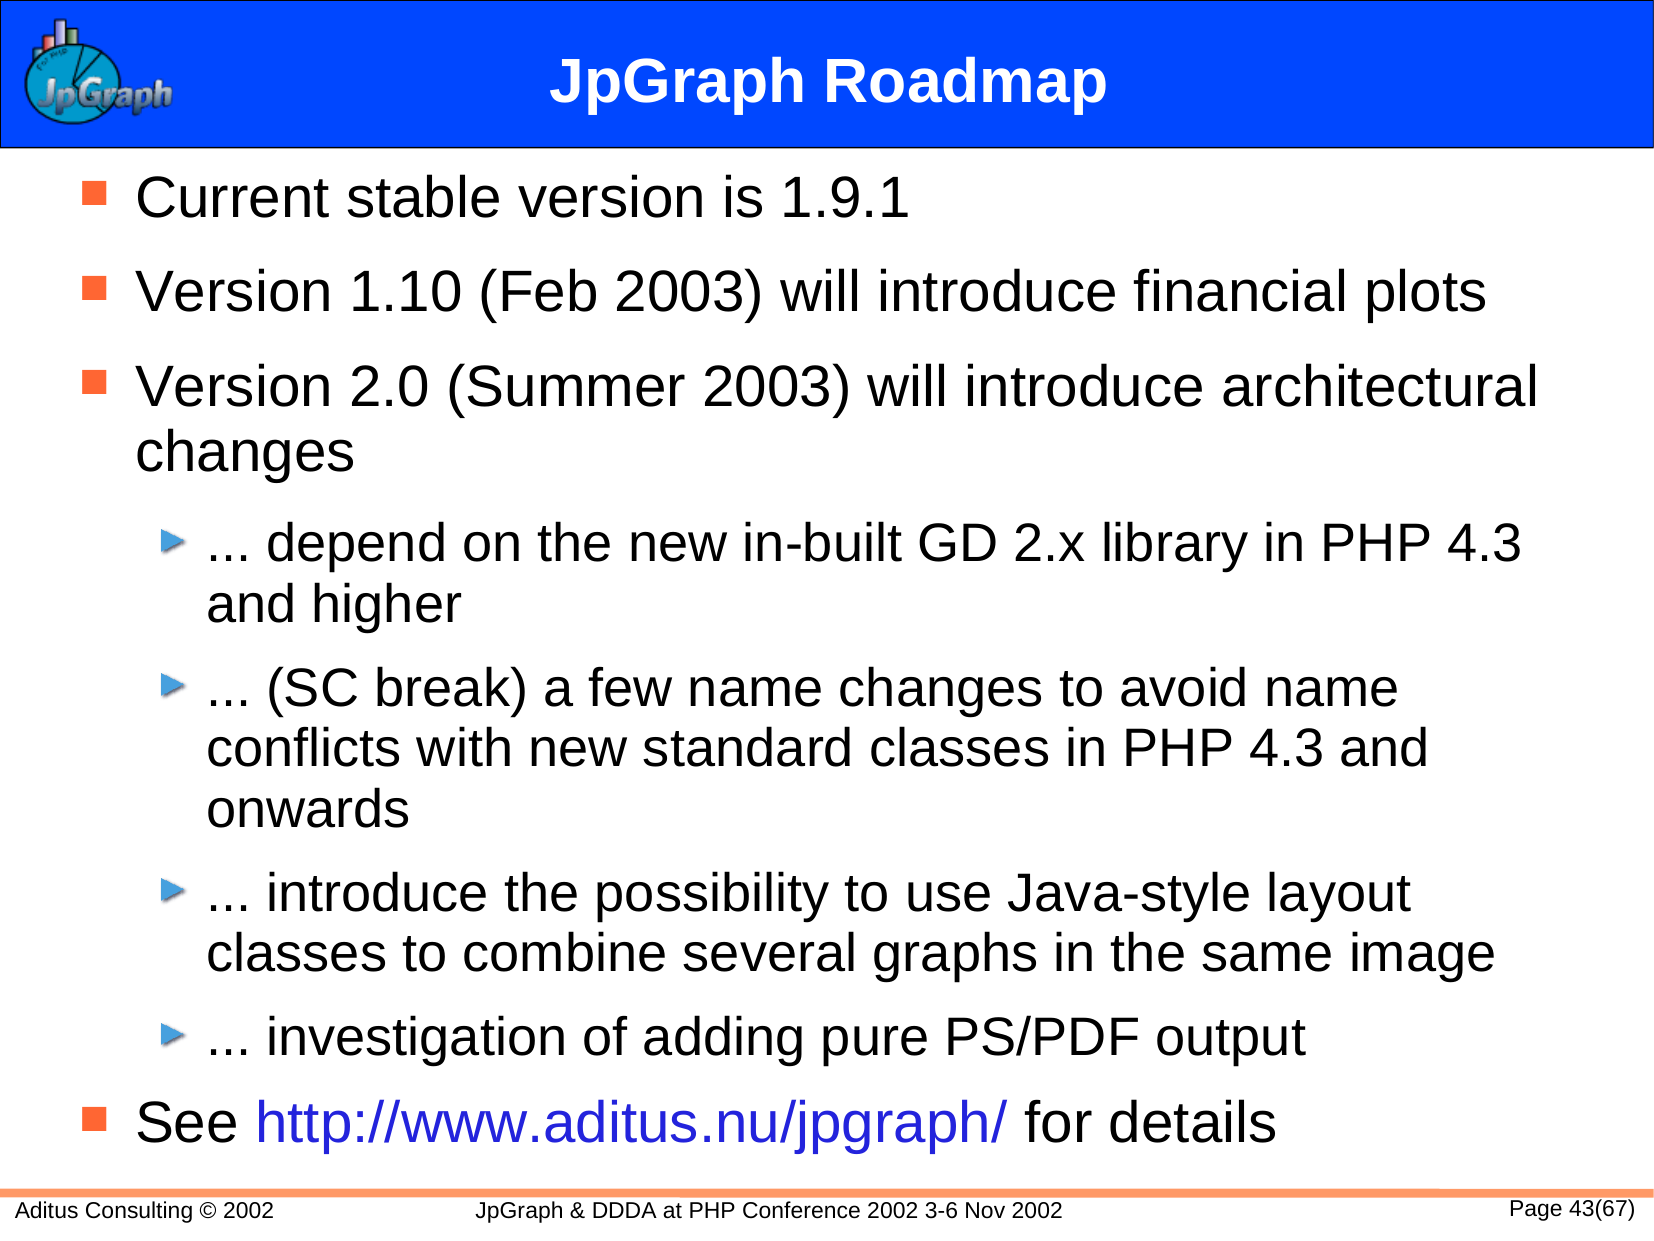

# JpGraph Roadmap
Current stable version is 1.9.1
Version 1.10 (Feb 2003) will introduce financial plots
Version 2.0 (Summer 2003) will introduce architectural changes
... depend on the new in-built GD 2.x library in PHP 4.3 and higher
... (SC break) a few name changes to avoid name conflicts with new standard classes in PHP 4.3 and onwards
... introduce the possibility to use Java-style layout classes to combine several graphs in the same image
... investigation of adding pure PS/PDF output
See http://www.aditus.nu/jpgraph/ for details